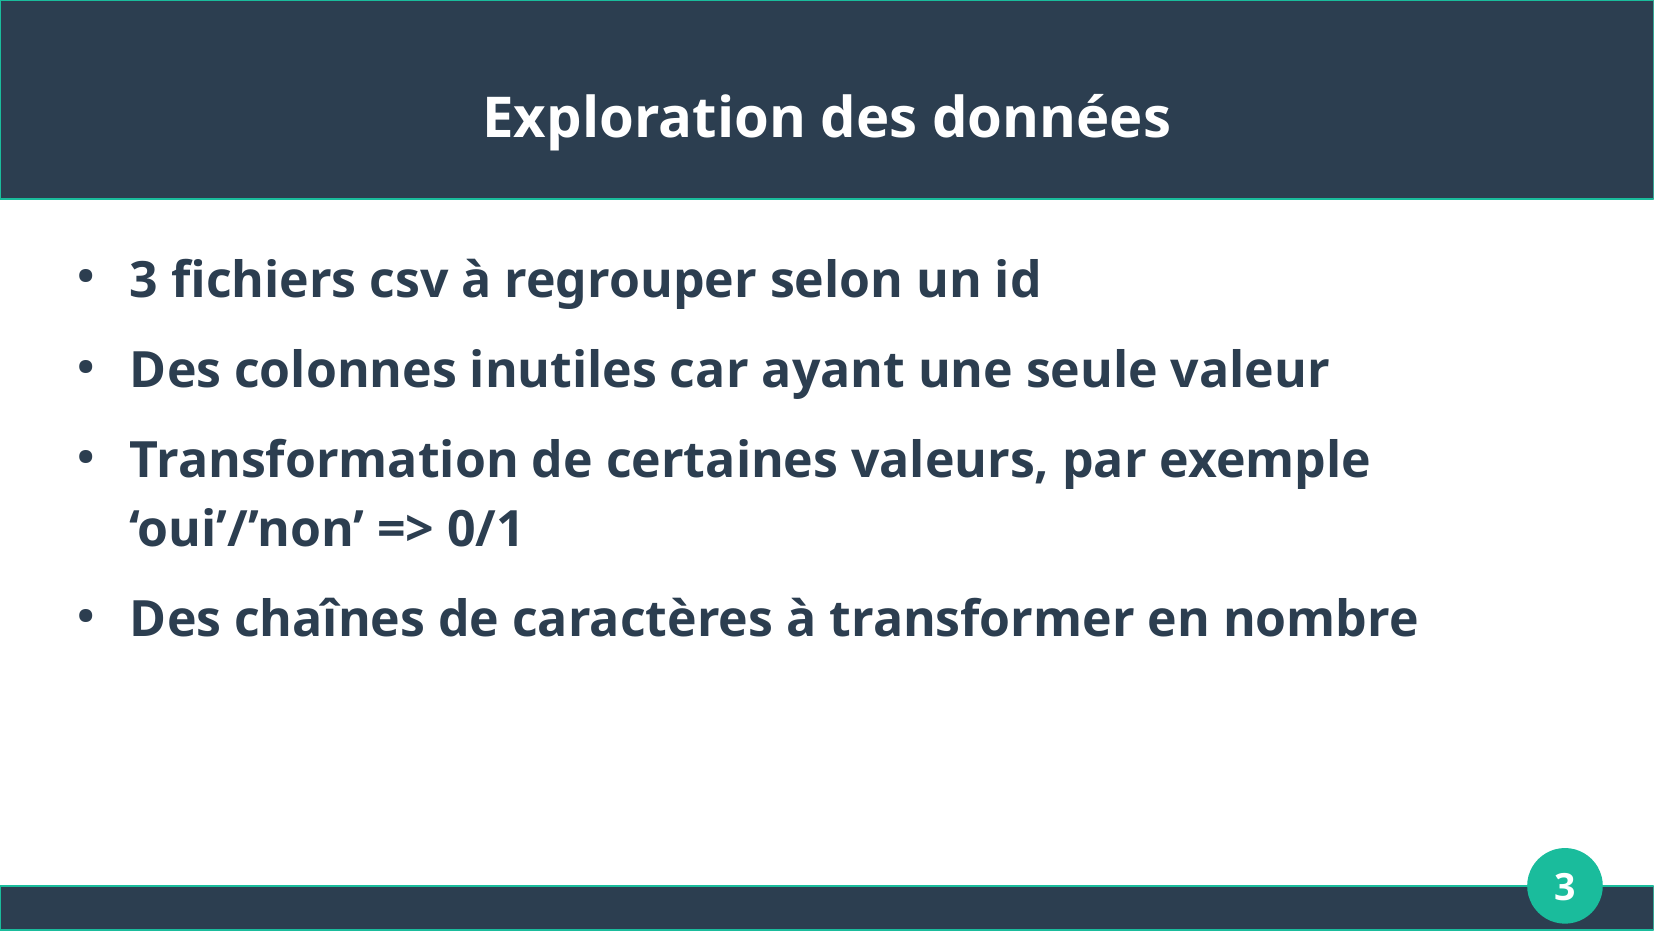

# Exploration des données
3 fichiers csv à regrouper selon un id
Des colonnes inutiles car ayant une seule valeur
Transformation de certaines valeurs, par exemple ‘oui’/’non’ => 0/1
Des chaînes de caractères à transformer en nombre
3